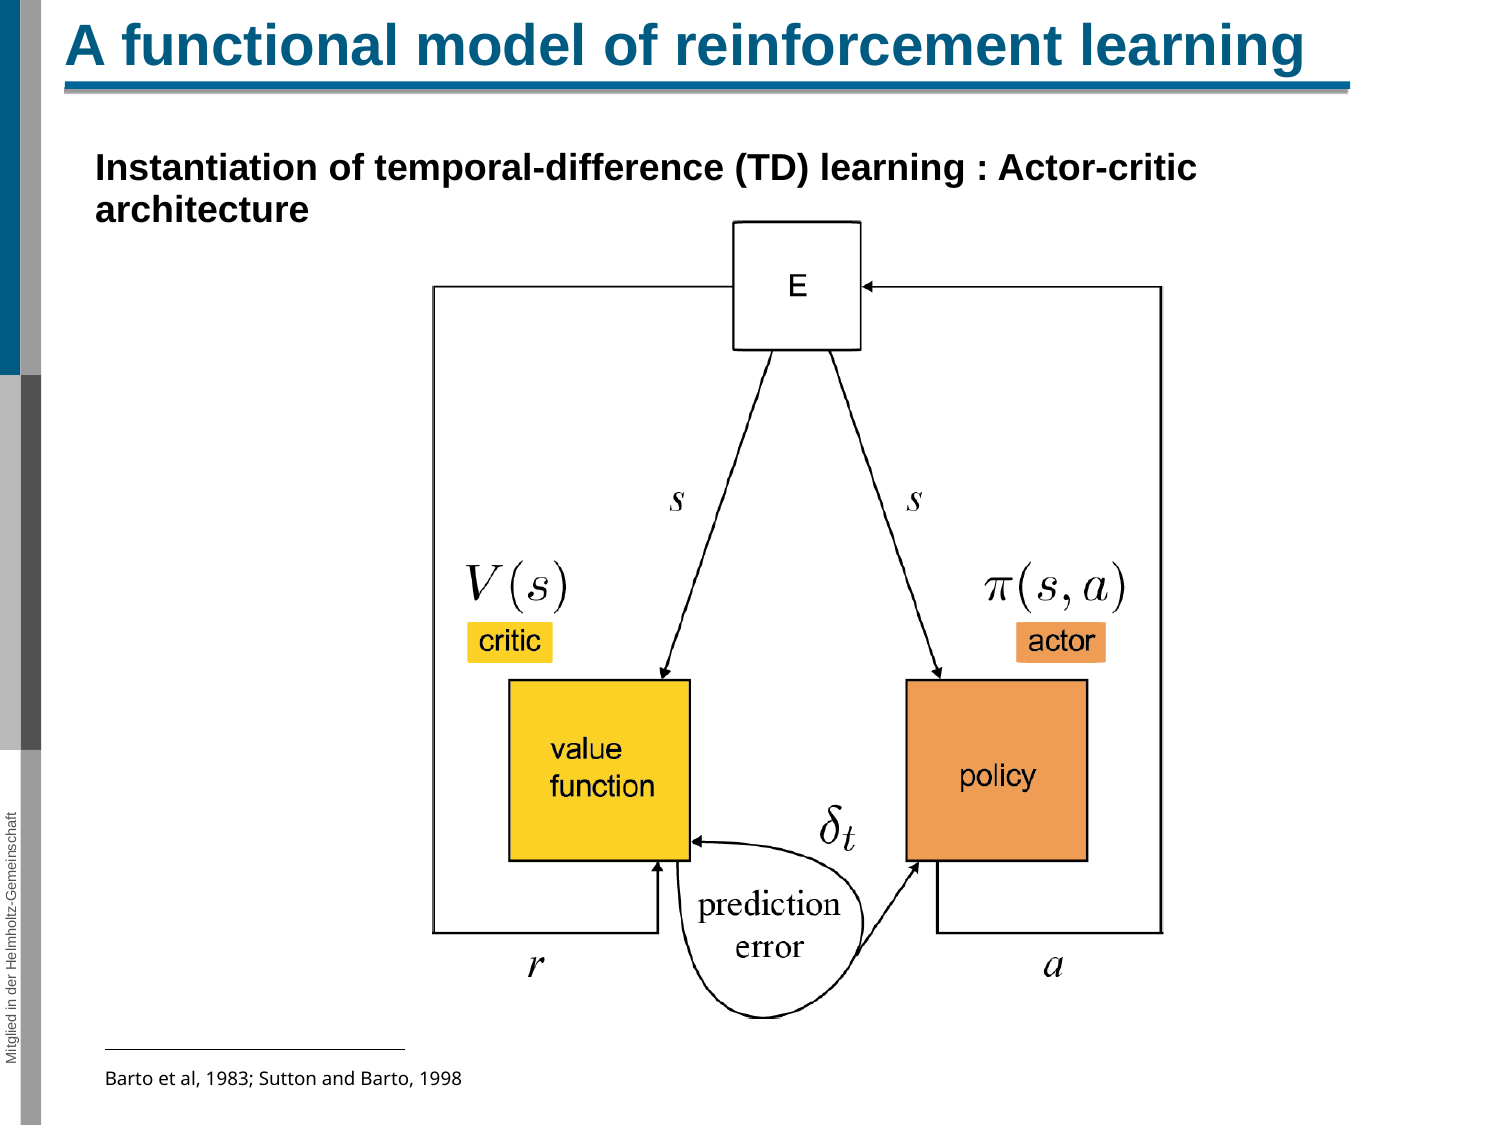

A functional model of reinforcement learning
Instantiation of temporal-difference (TD) learning : Actor-critic architecture
Barto et al, 1983; Sutton and Barto, 1998